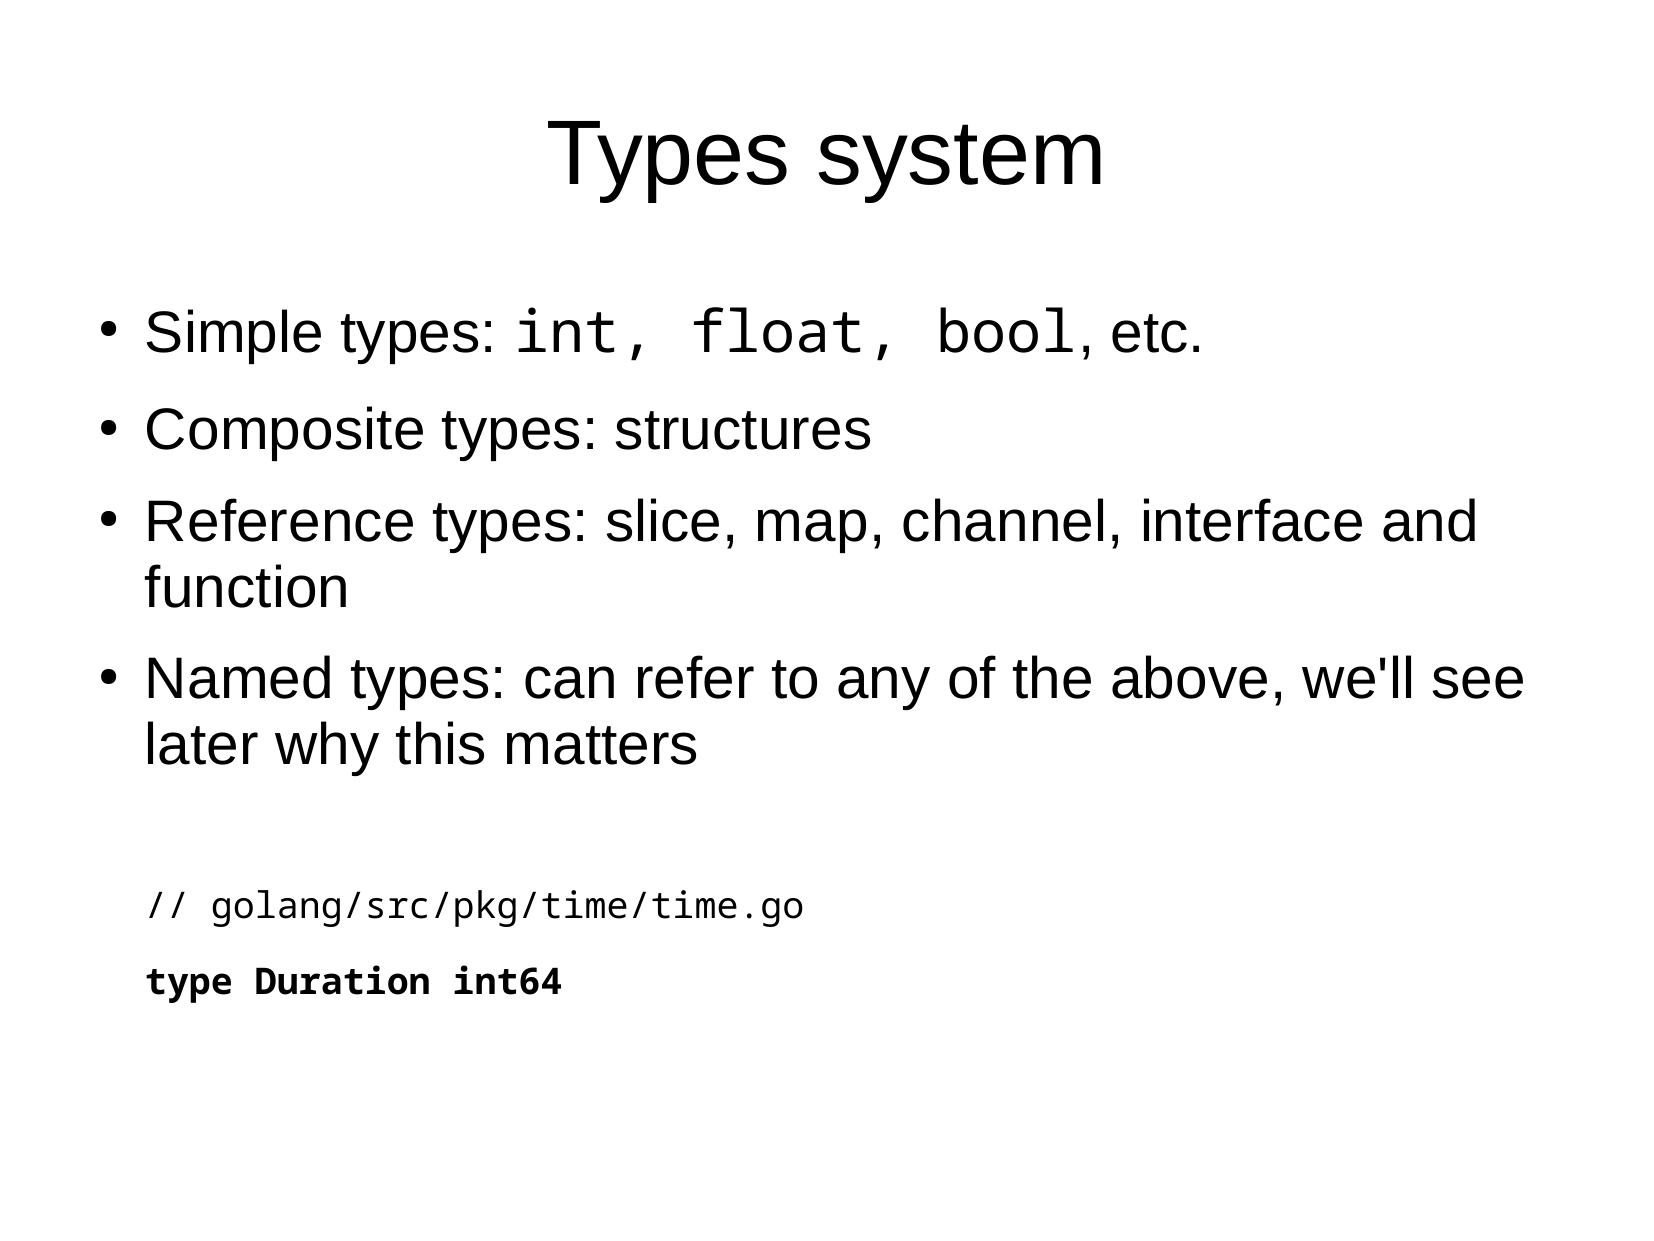

# Types system
Simple types: int, float, bool, etc.
Composite types: structures
Reference types: slice, map, channel, interface and function
Named types: can refer to any of the above, we'll see later why this matters
// golang/src/pkg/time/time.go
type Duration int64